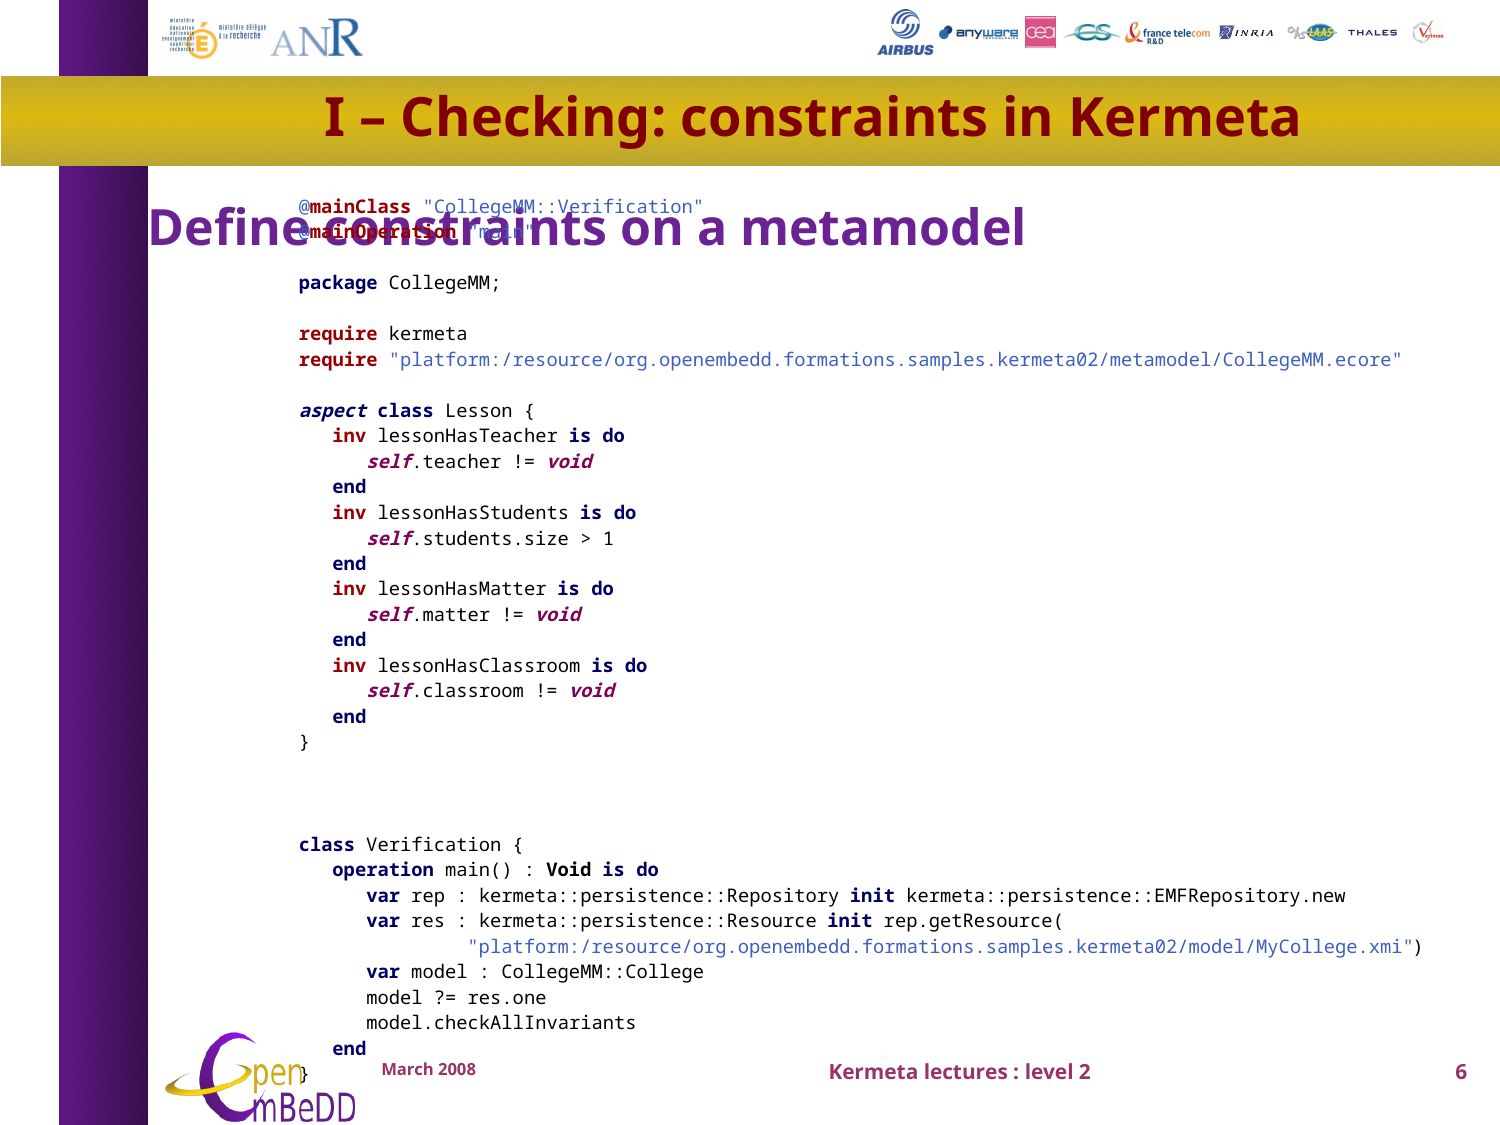

# I – Checking: constraints in Kermeta
@mainClass "CollegeMM::Verification"
@mainOperation "main"
package CollegeMM;
require kermeta
require "platform:/resource/org.openembedd.formations.samples.kermeta02/metamodel/CollegeMM.ecore"
aspect class Lesson {
 inv lessonHasTeacher is do
 self.teacher != void
 end
 inv lessonHasStudents is do
 self.students.size > 1
 end
 inv lessonHasMatter is do
 self.matter != void
 end
 inv lessonHasClassroom is do
 self.classroom != void
 end
}
class Verification {
 operation main() : Void is do
 var rep : kermeta::persistence::Repository init kermeta::persistence::EMFRepository.new
 var res : kermeta::persistence::Resource init rep.getResource(
 "platform:/resource/org.openembedd.formations.samples.kermeta02/model/MyCollege.xmi")
 var model : CollegeMM::College
 model ?= res.one
 model.checkAllInvariants
 end
}
Define constraints on a metamodel
Pied de page
Pied de page fixe
6